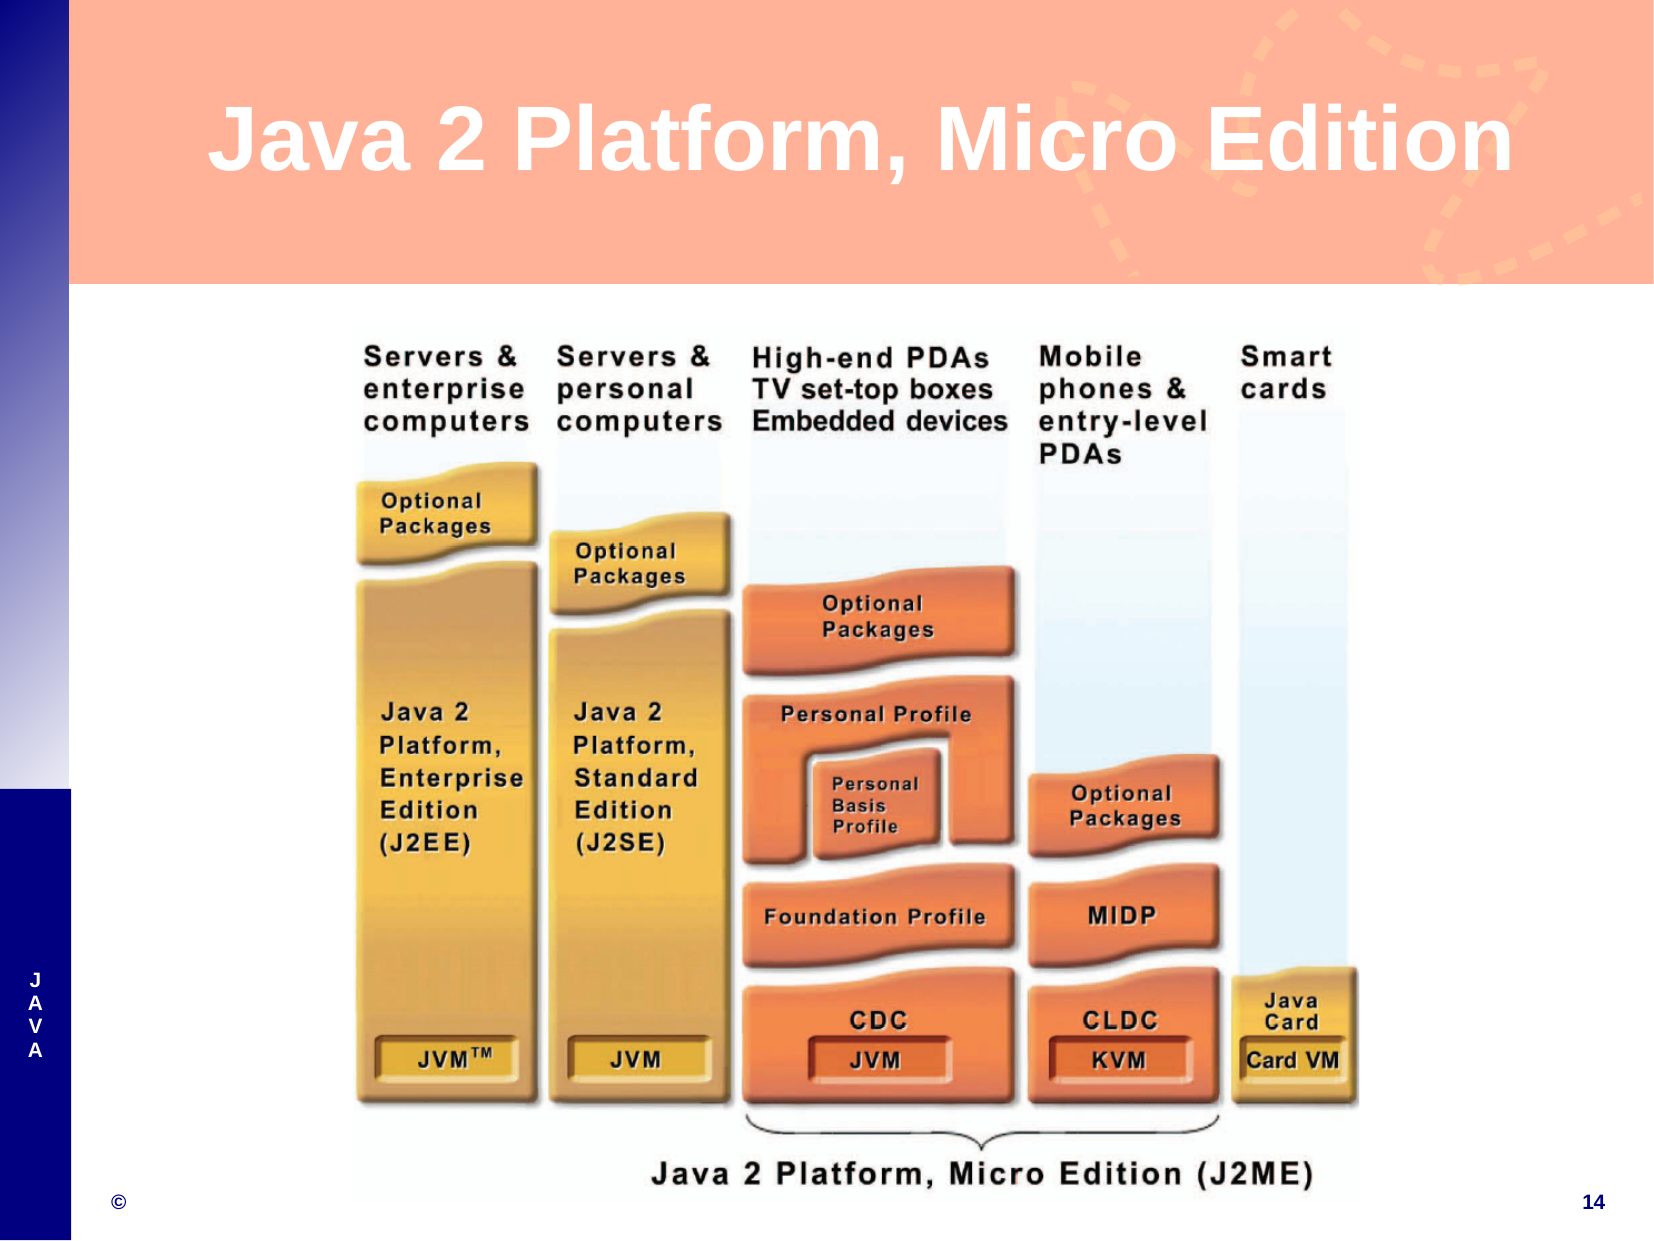

# Java 2 Platform, Micro Edition
J
A
V
A